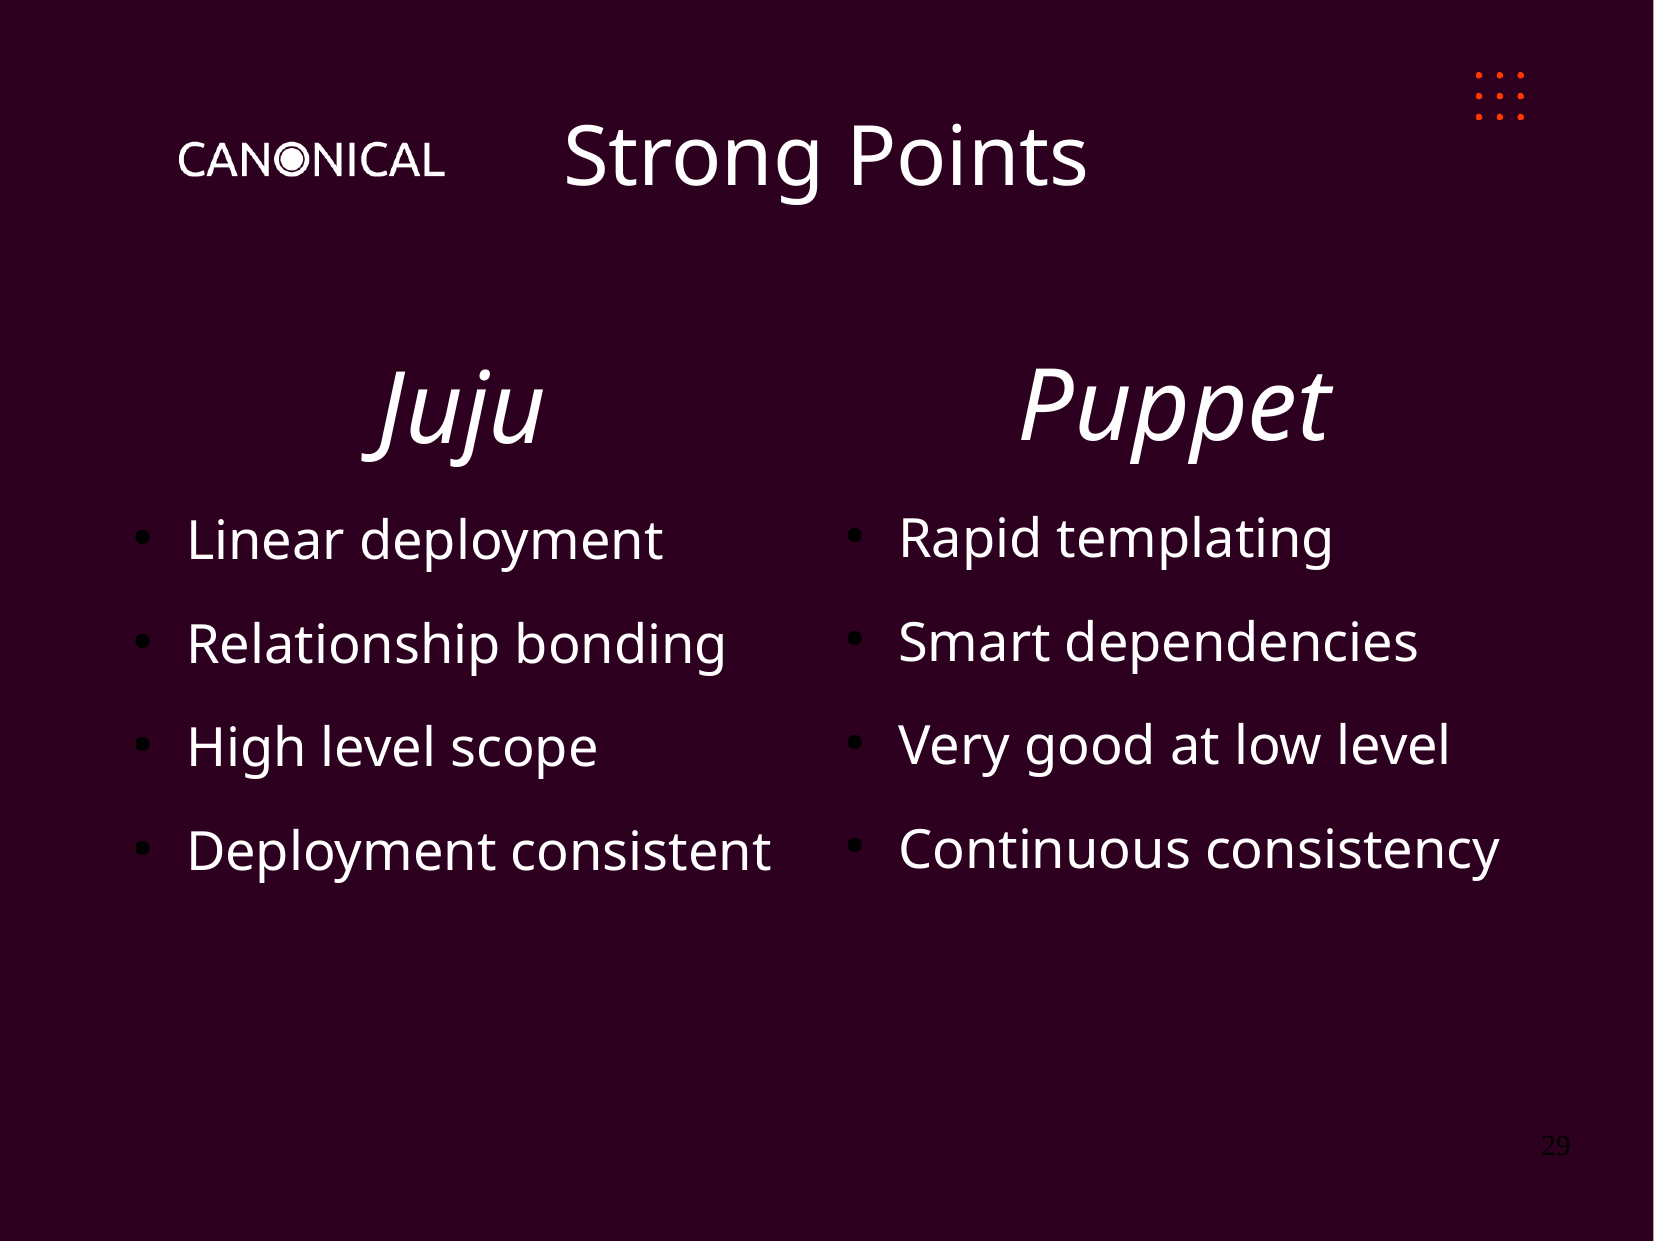

# Strong Points
Puppet
Rapid templating
Smart dependencies
Very good at low level
Continuous consistency
Juju
Linear deployment
Relationship bonding
High level scope
Deployment consistent
29